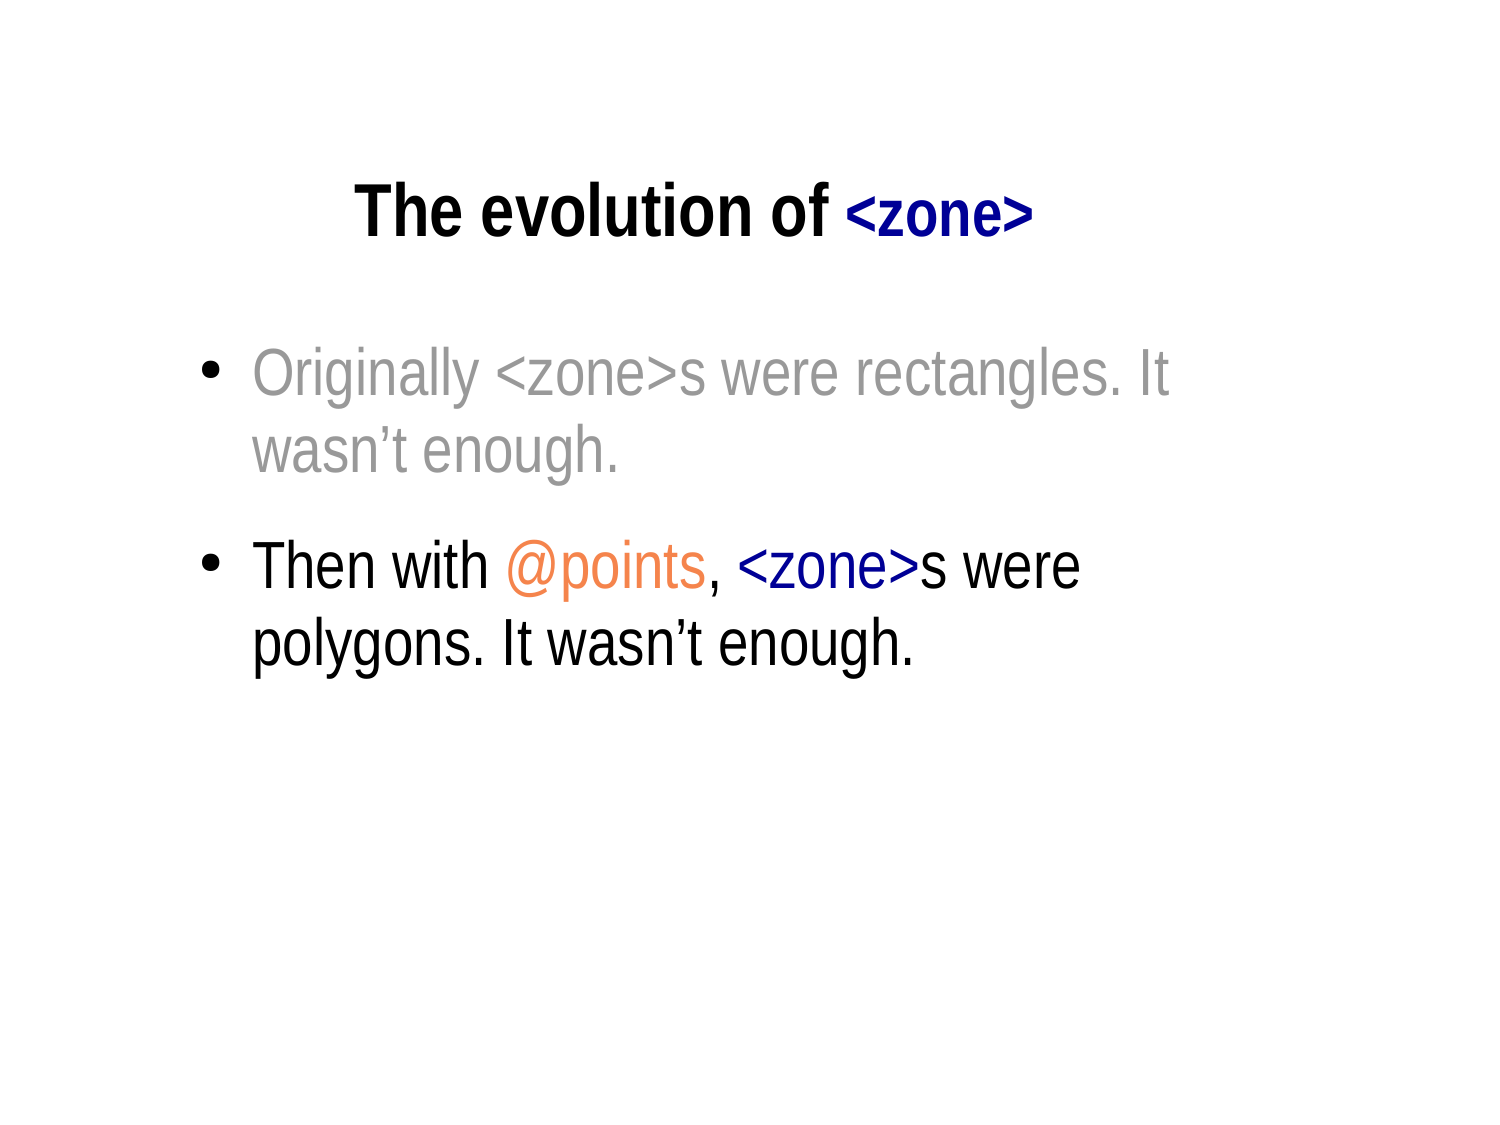

# The evolution of <zone>
Originally <zone>s were rectangles. It wasn’t enough.
Then with @points, <zone>s were polygons. It wasn’t enough.